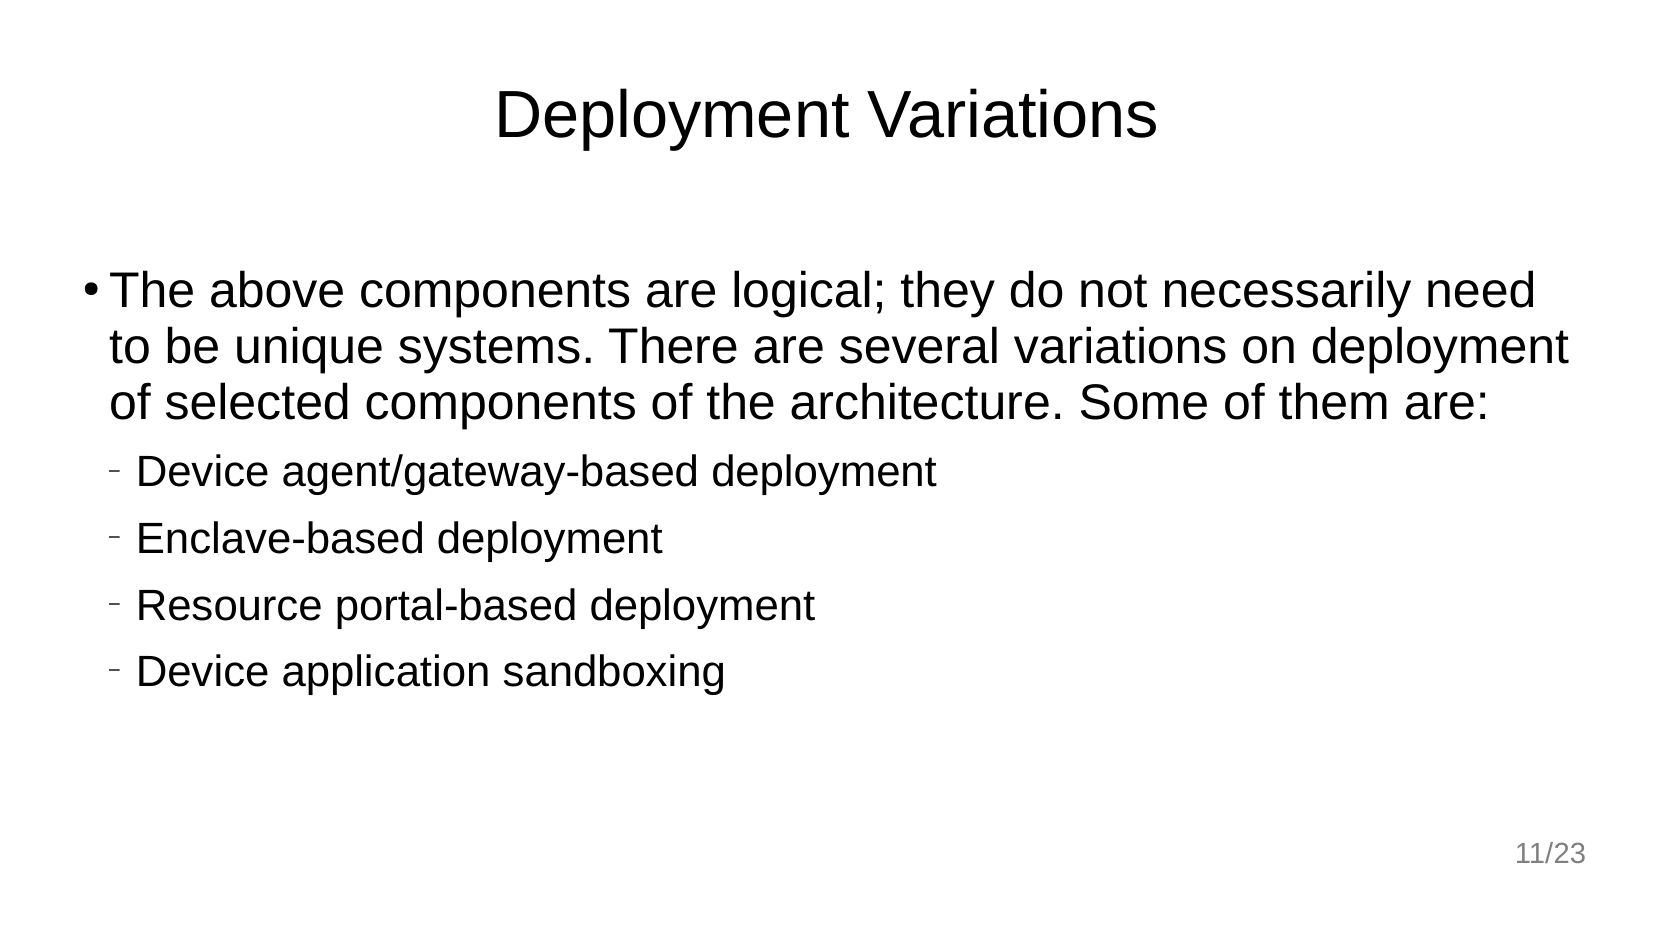

# Deployment Variations
The above components are logical; they do not necessarily need to be unique systems. There are several variations on deployment of selected components of the architecture. Some of them are:
Device agent/gateway-based deployment
Enclave-based deployment
Resource portal-based deployment
Device application sandboxing